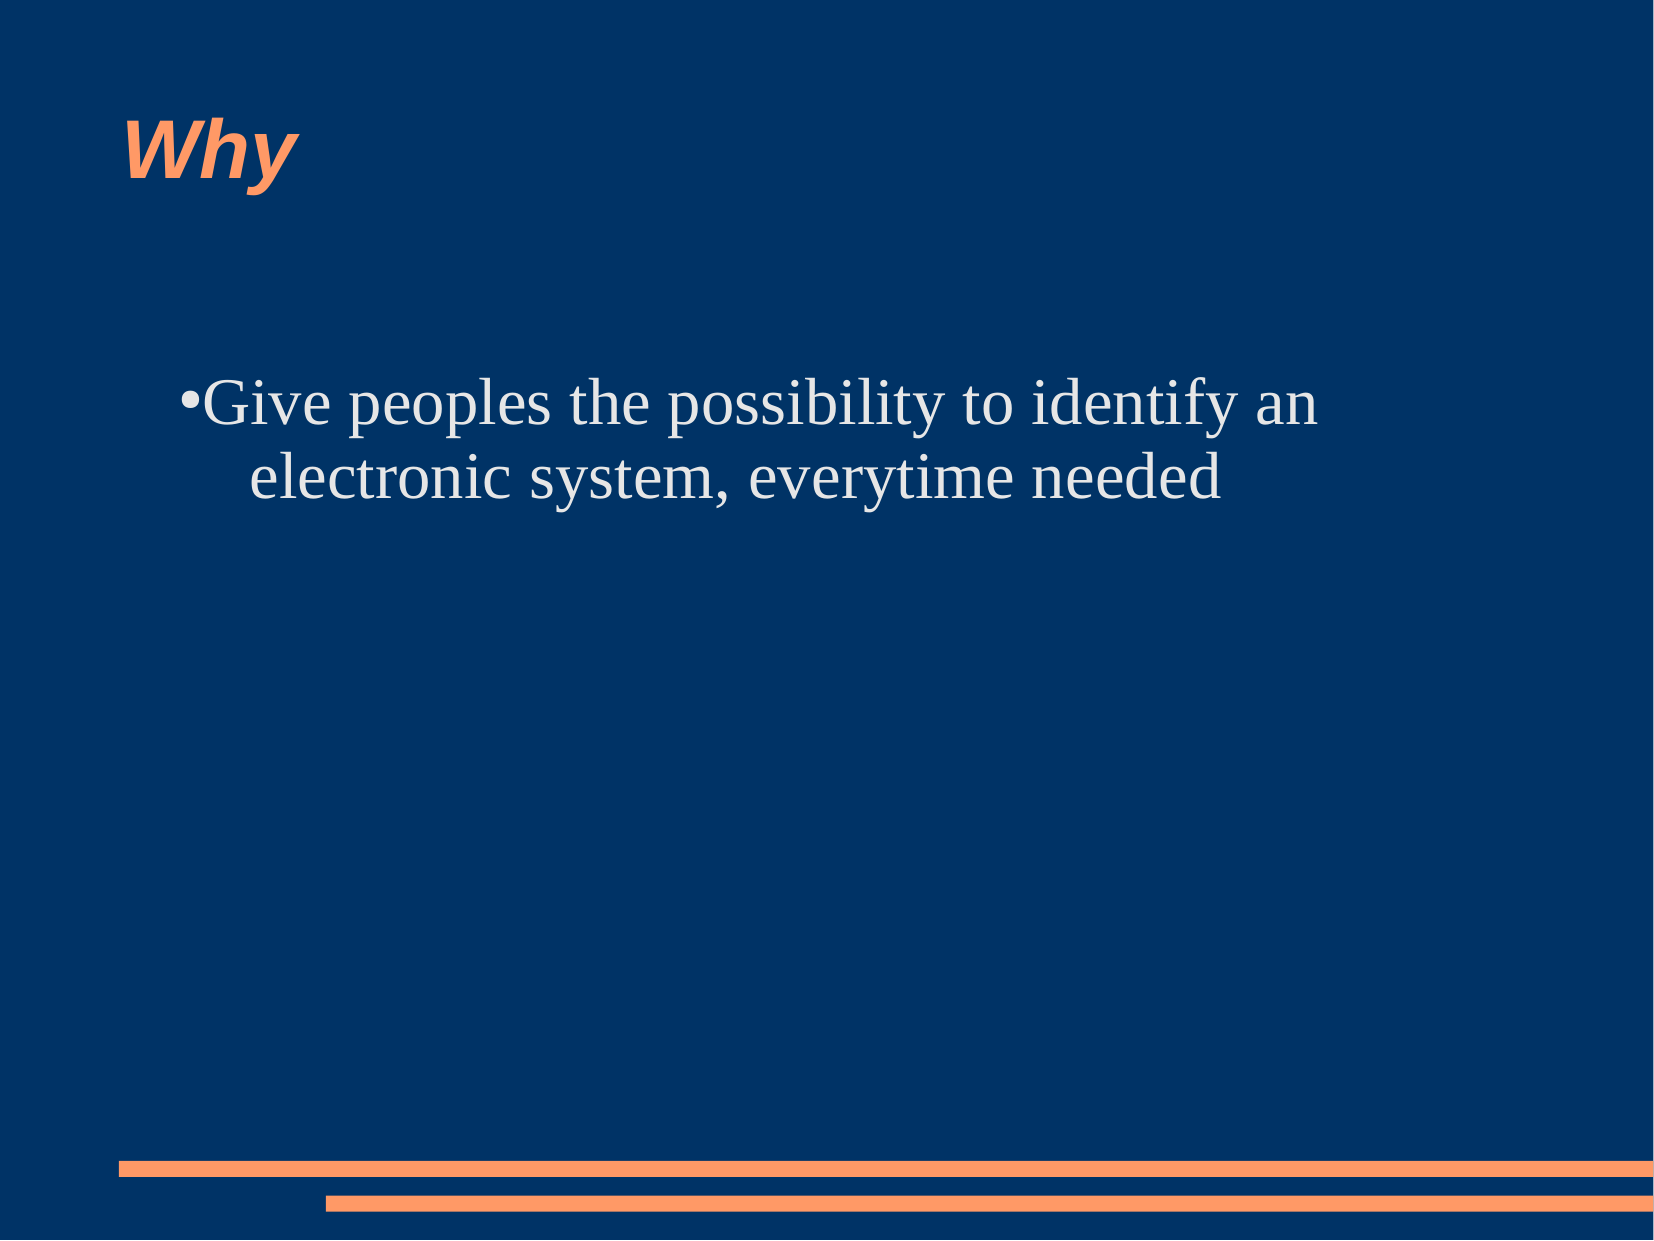

# Why
Give peoples the possibility to identify an electronic system, everytime needed